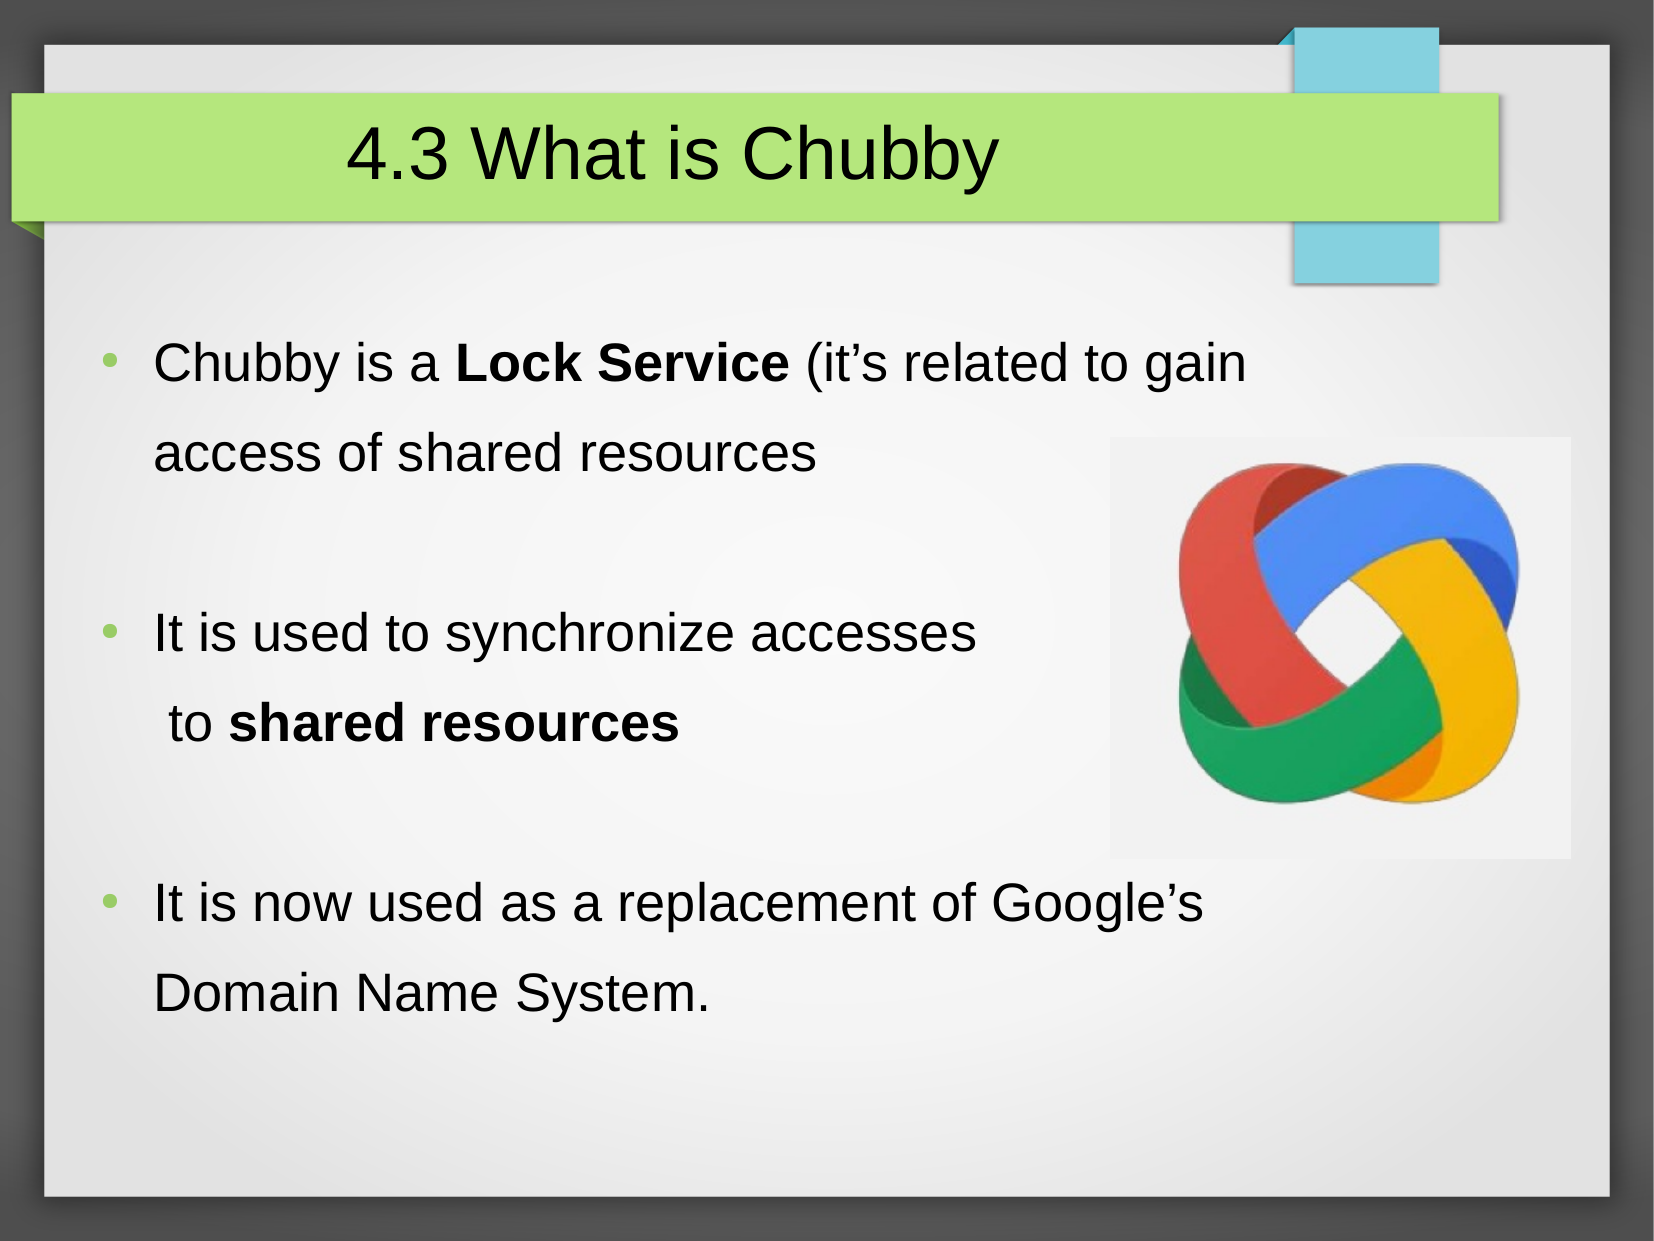

# 4.3 What is Chubby
Chubby is a Lock Service (it’s related to gain
access of shared resources
It is used to synchronize accesses
 to shared resources
It is now used as a replacement of Google’s
Domain Name System.